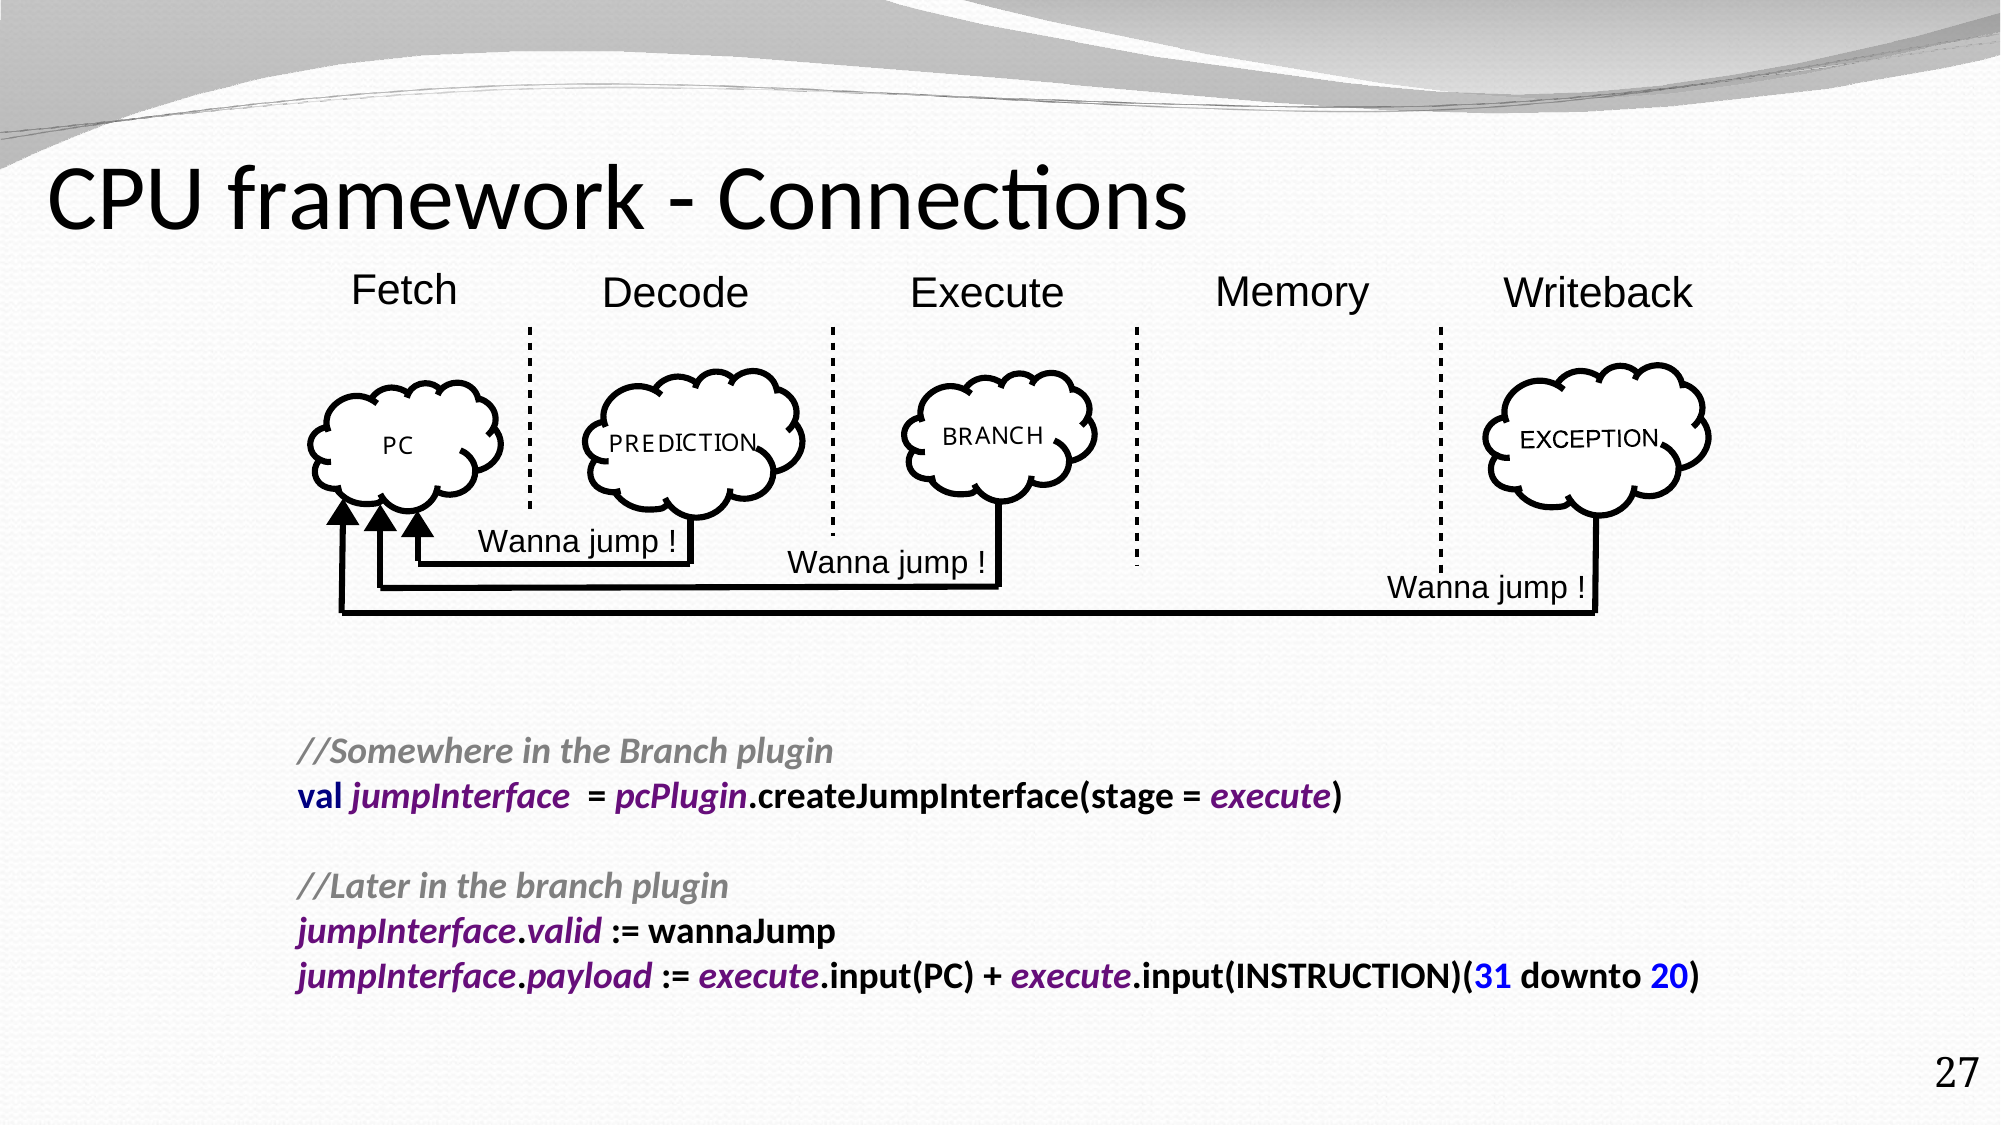

# CPU framework - Connections
//Somewhere in the Branch plugin
val jumpInterface = pcPlugin.createJumpInterface(stage = execute)
//Later in the branch plugin
jumpInterface.valid := wannaJump
jumpInterface.payload := execute.input(PC) + execute.input(INSTRUCTION)(31 downto 20)